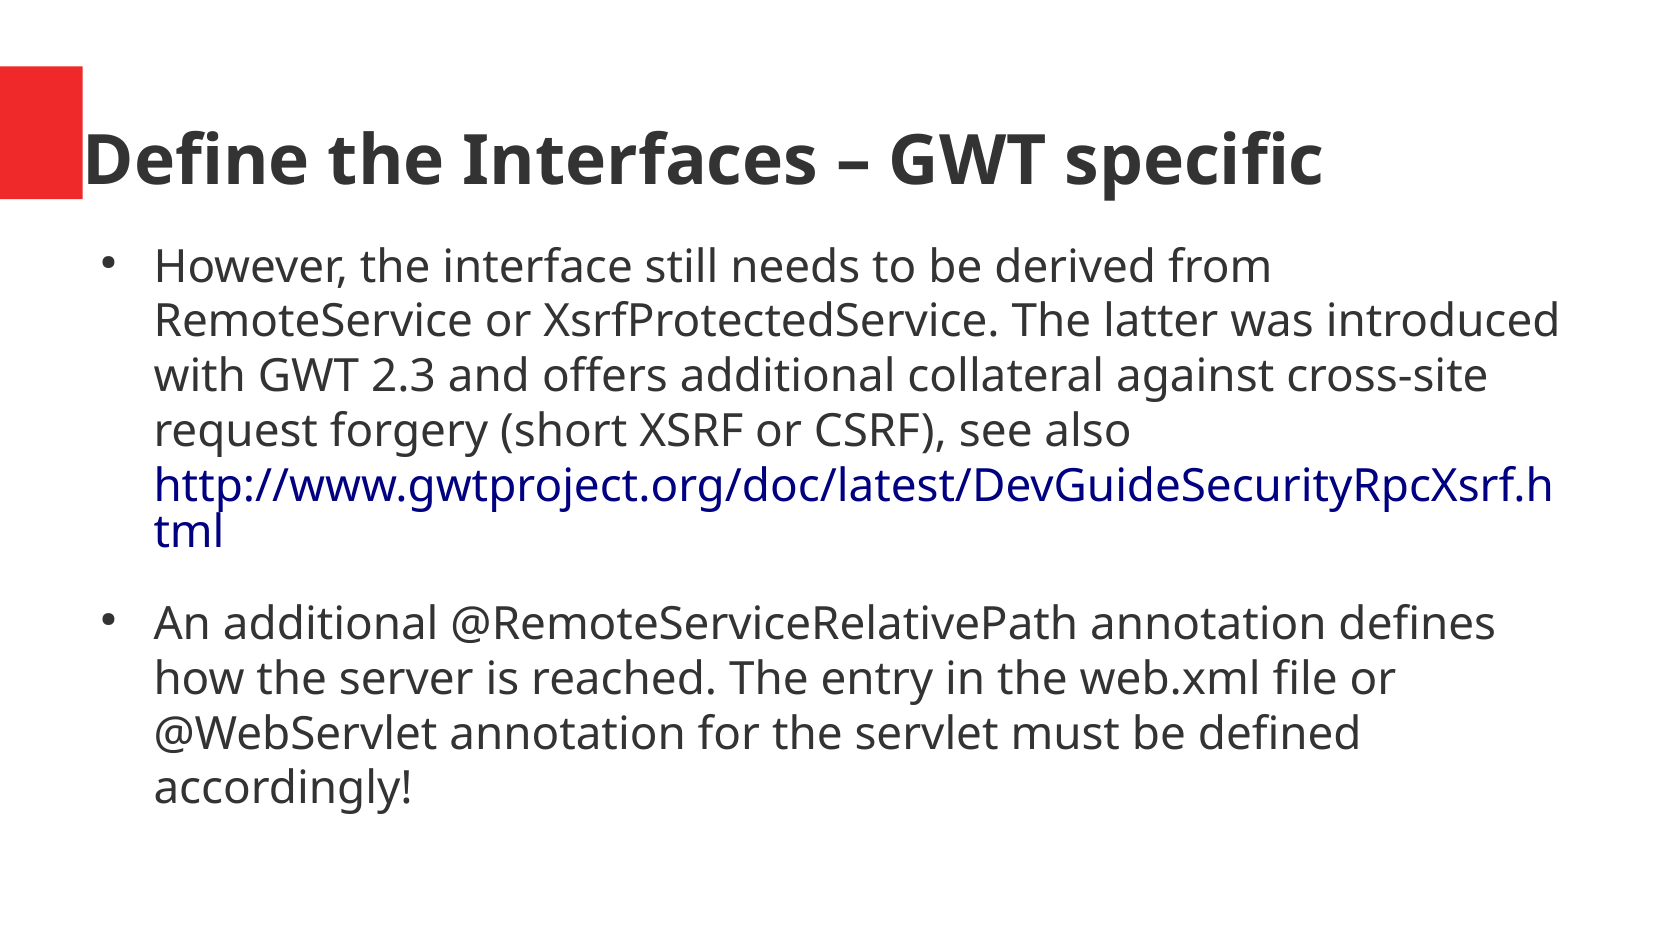

# Define the Interfaces – GWT specific
However, the interface still needs to be derived from RemoteService or XsrfProtectedService. The latter was introduced with GWT 2.3 and offers additional collateral against cross-site request forgery (short XSRF or CSRF), see also http://www.gwtproject.org/doc/latest/DevGuideSecurityRpcXsrf.html
An additional @RemoteServiceRelativePath annotation defines how the server is reached. The entry in the web.xml file or @WebServlet annotation for the servlet must be defined accordingly!